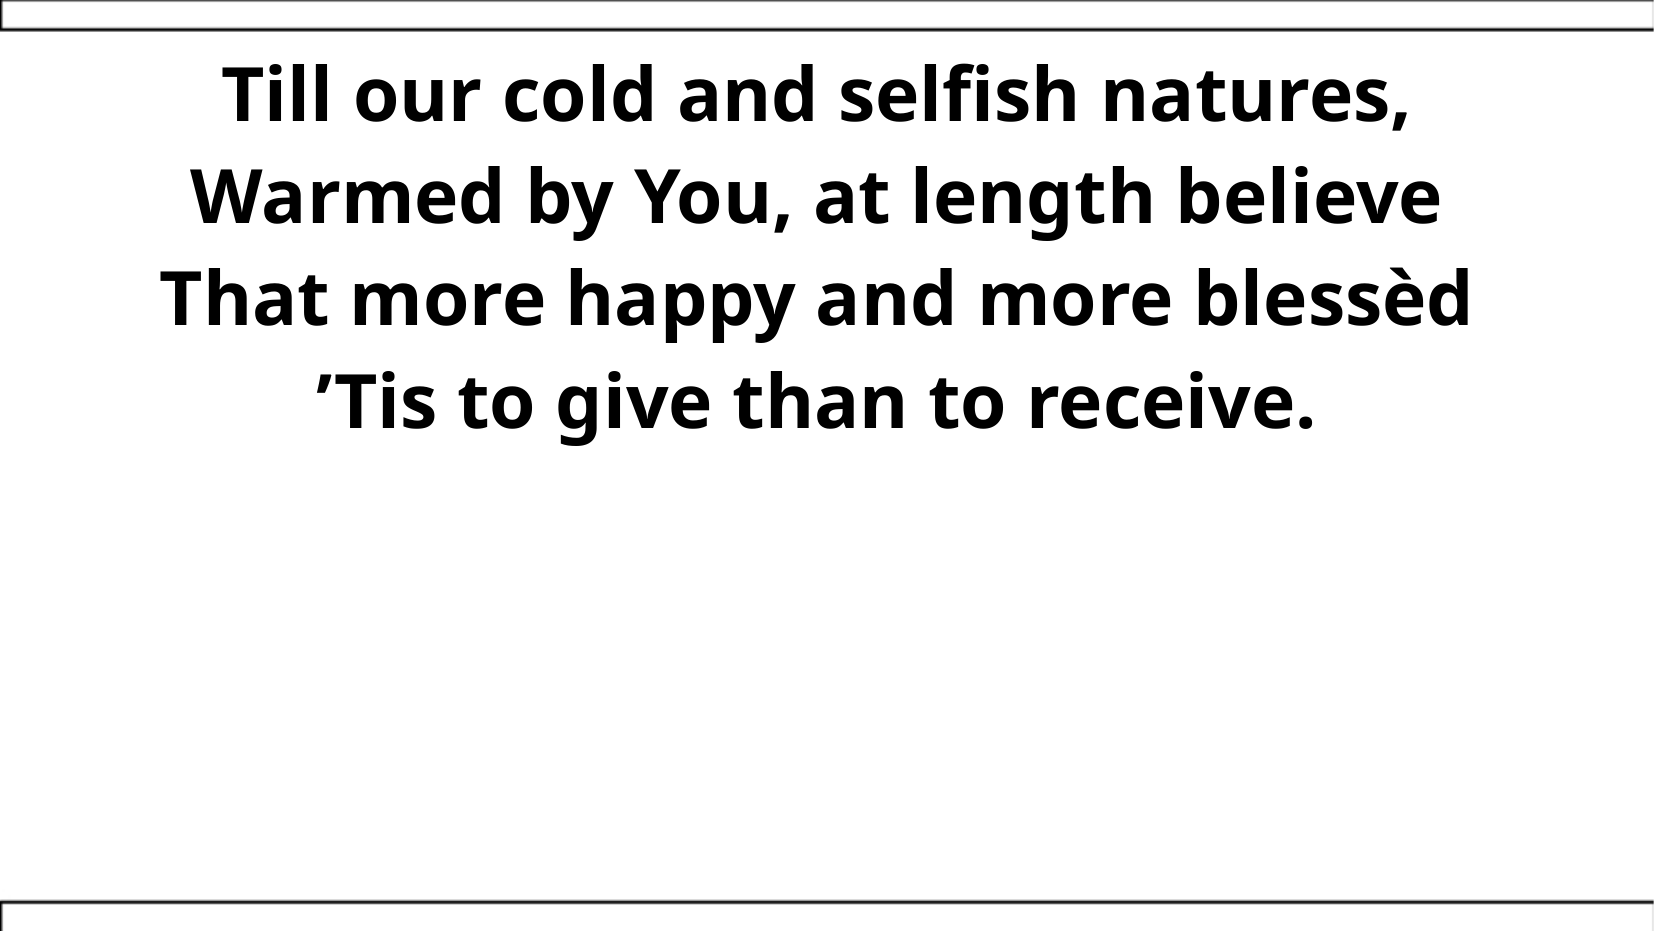

Till our cold and selfish natures,
Warmed by You, at length believe
That more happy and more blessèd
’Tis to give than to receive.